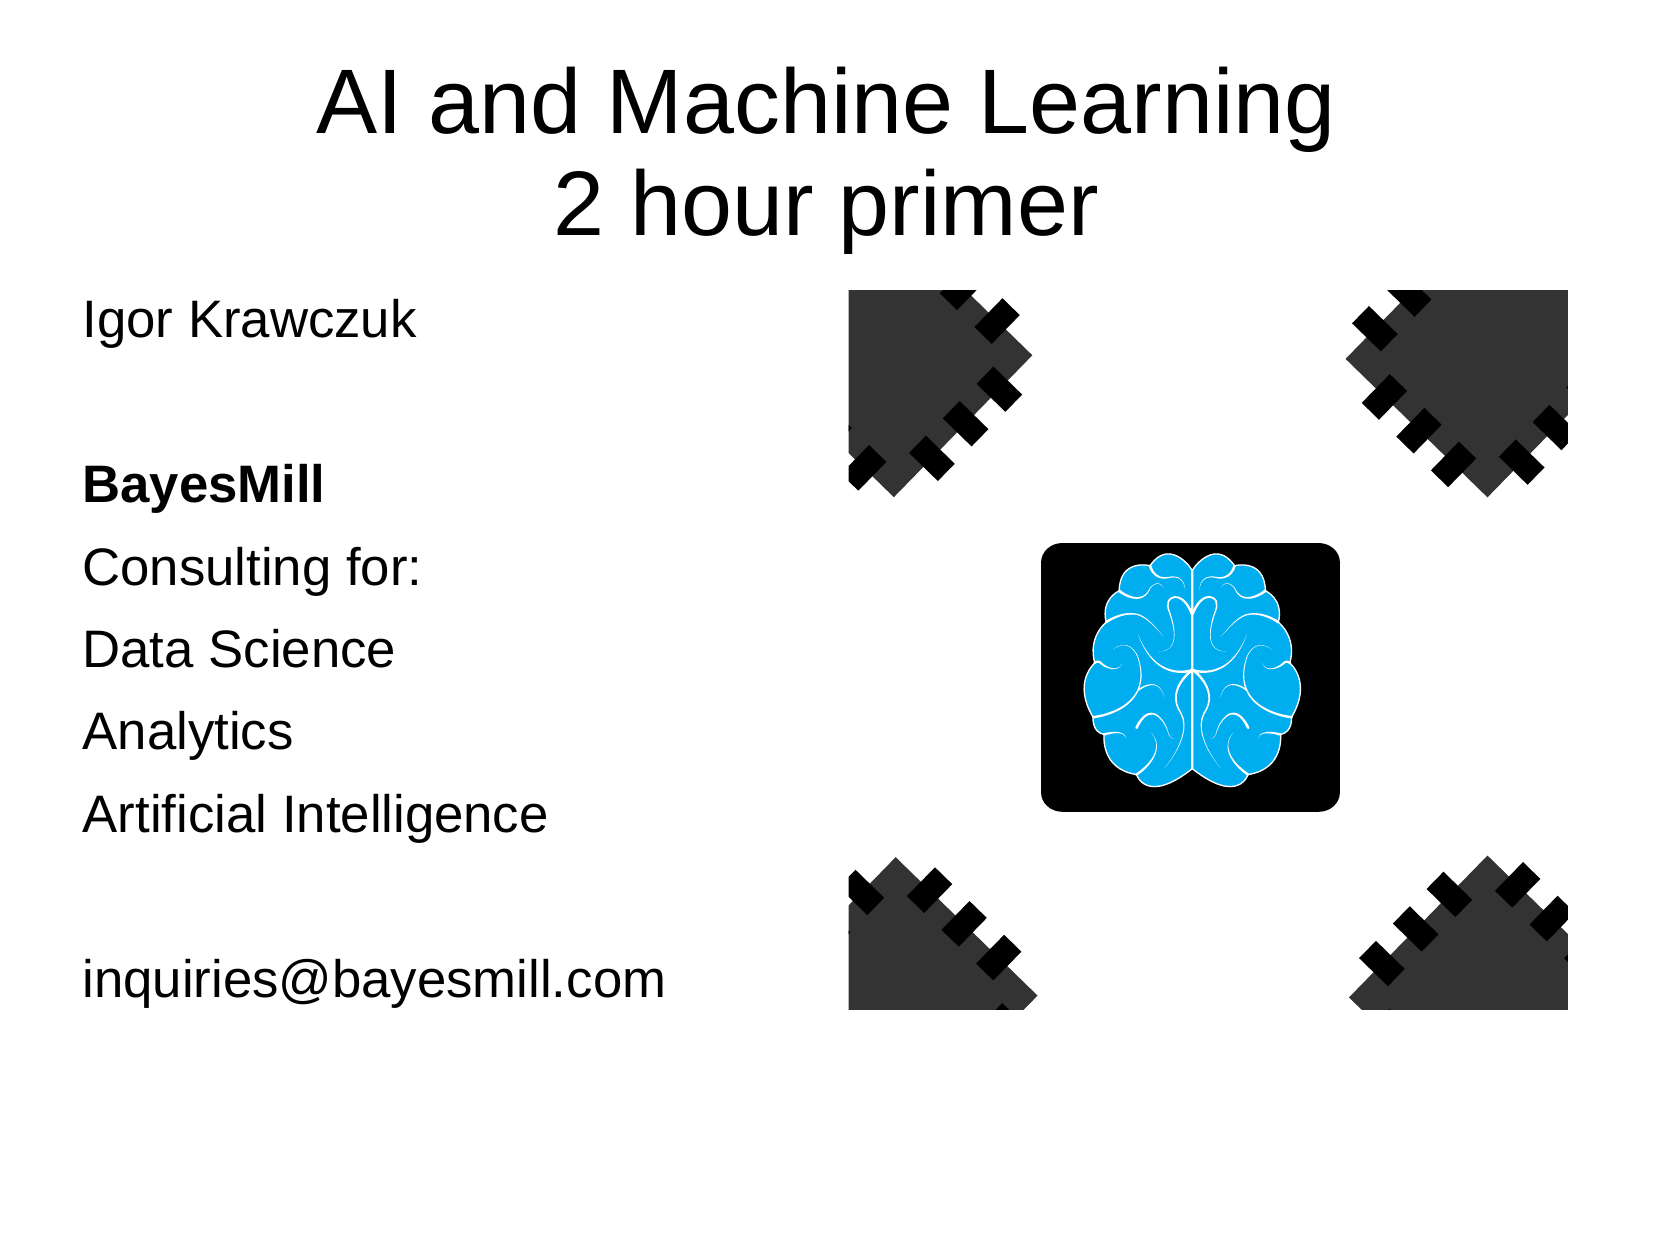

# AI and Machine Learning 2 hour primer
Igor Krawczuk
BayesMill
Consulting for:
Data Science
Analytics
Artificial Intelligence
inquiries@bayesmill.com